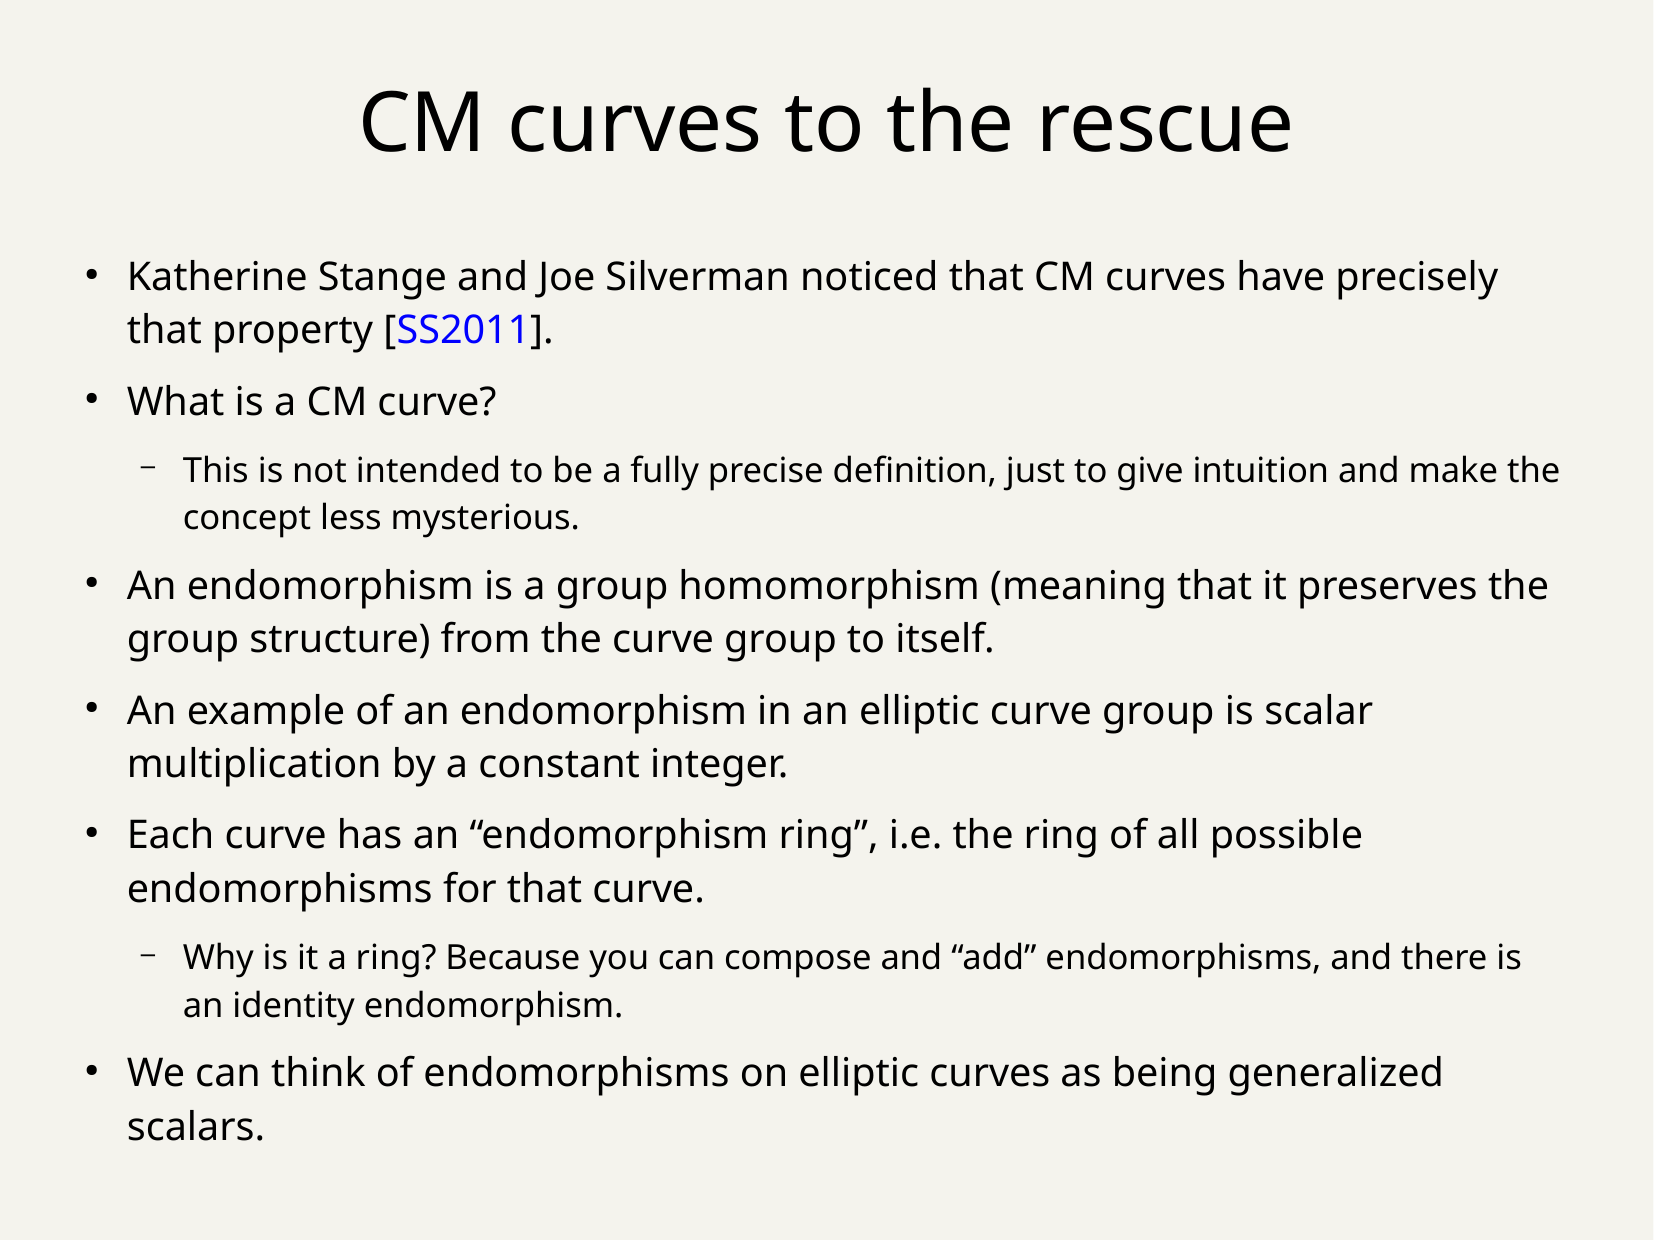

# CM curves to the rescue
Katherine Stange and Joe Silverman noticed that CM curves have precisely that property [SS2011].
What is a CM curve?
This is not intended to be a fully precise definition, just to give intuition and make the concept less mysterious.
An endomorphism is a group homomorphism (meaning that it preserves the group structure) from the curve group to itself.
An example of an endomorphism in an elliptic curve group is scalar multiplication by a constant integer.
Each curve has an “endomorphism ring”, i.e. the ring of all possible endomorphisms for that curve.
Why is it a ring? Because you can compose and “add” endomorphisms, and there is an identity endomorphism.
We can think of endomorphisms on elliptic curves as being generalized scalars.